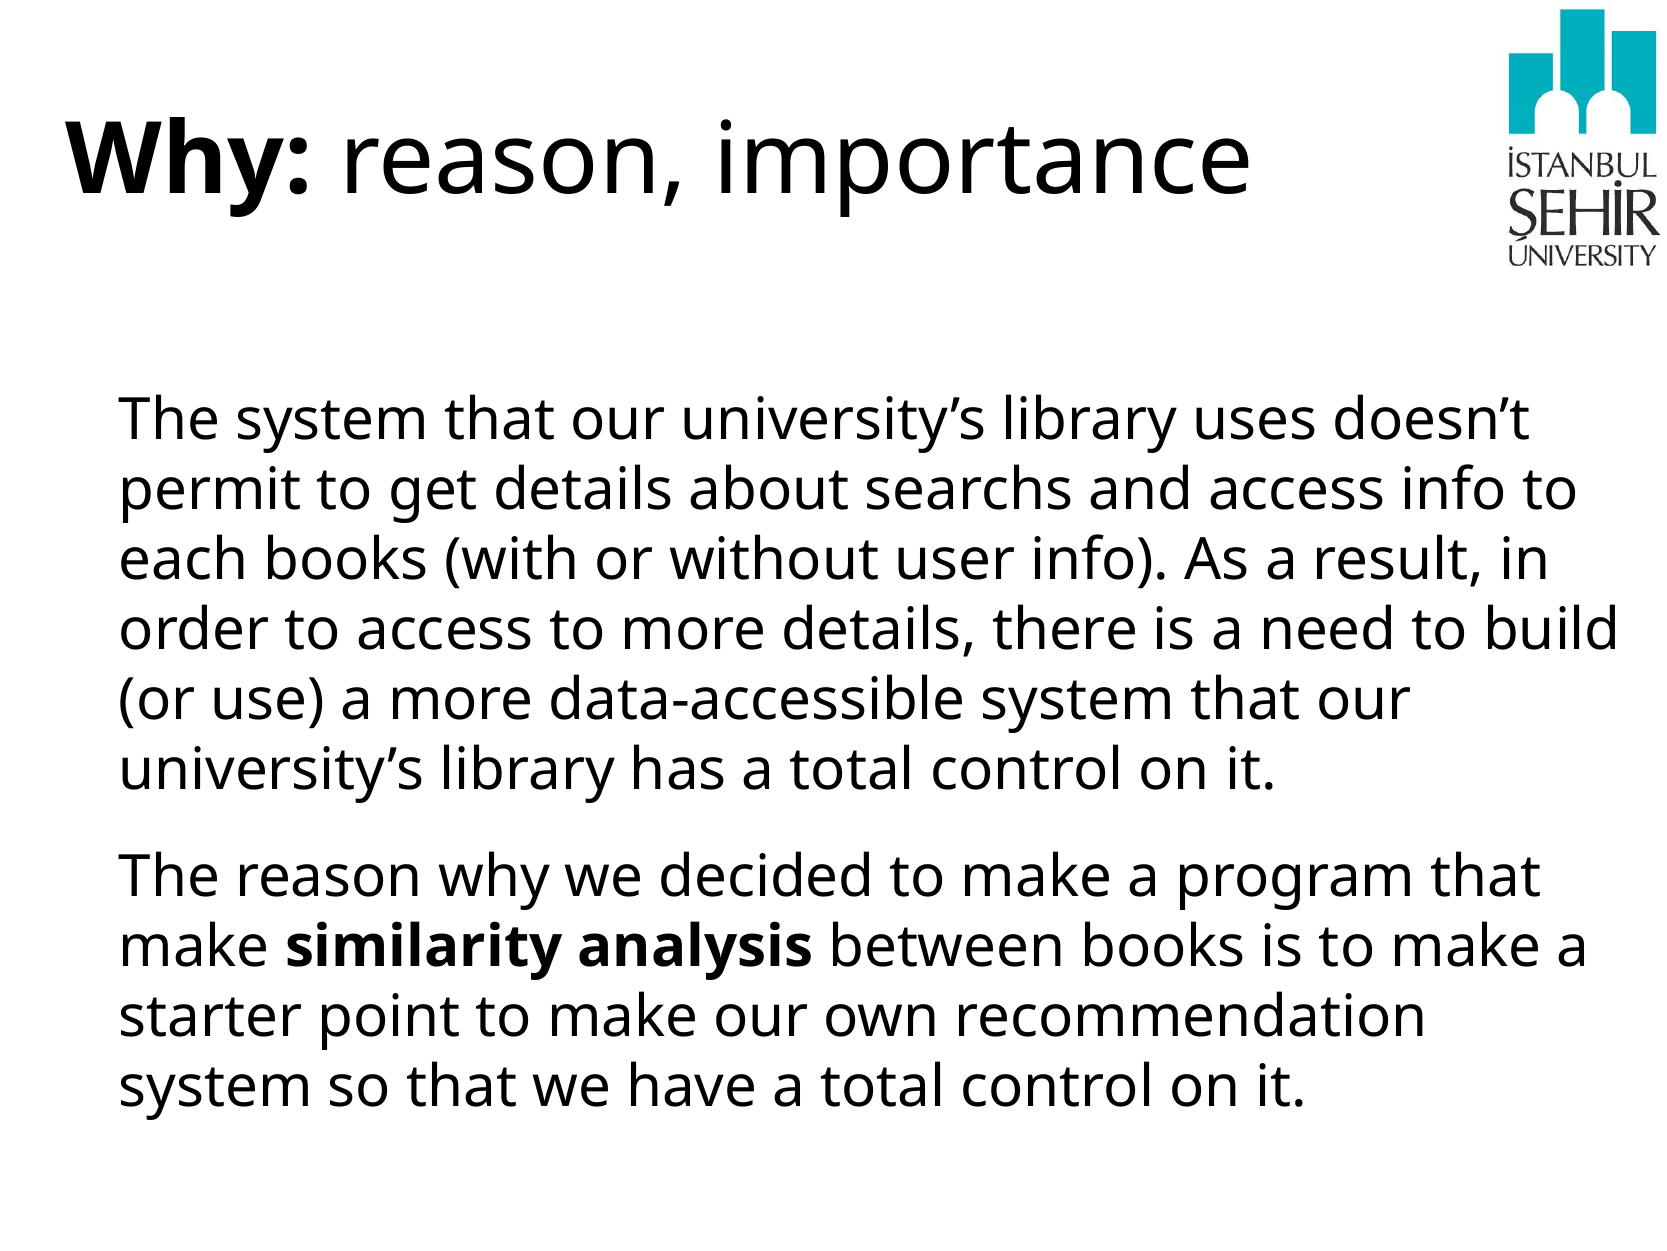

# Why: reason, importance
The system that our university’s library uses doesn’t permit to get details about searchs and access info to each books (with or without user info). As a result, in order to access to more details, there is a need to build (or use) a more data-accessible system that our university’s library has a total control on it.
The reason why we decided to make a program that make similarity analysis between books is to make a starter point to make our own recommendation system so that we have a total control on it.